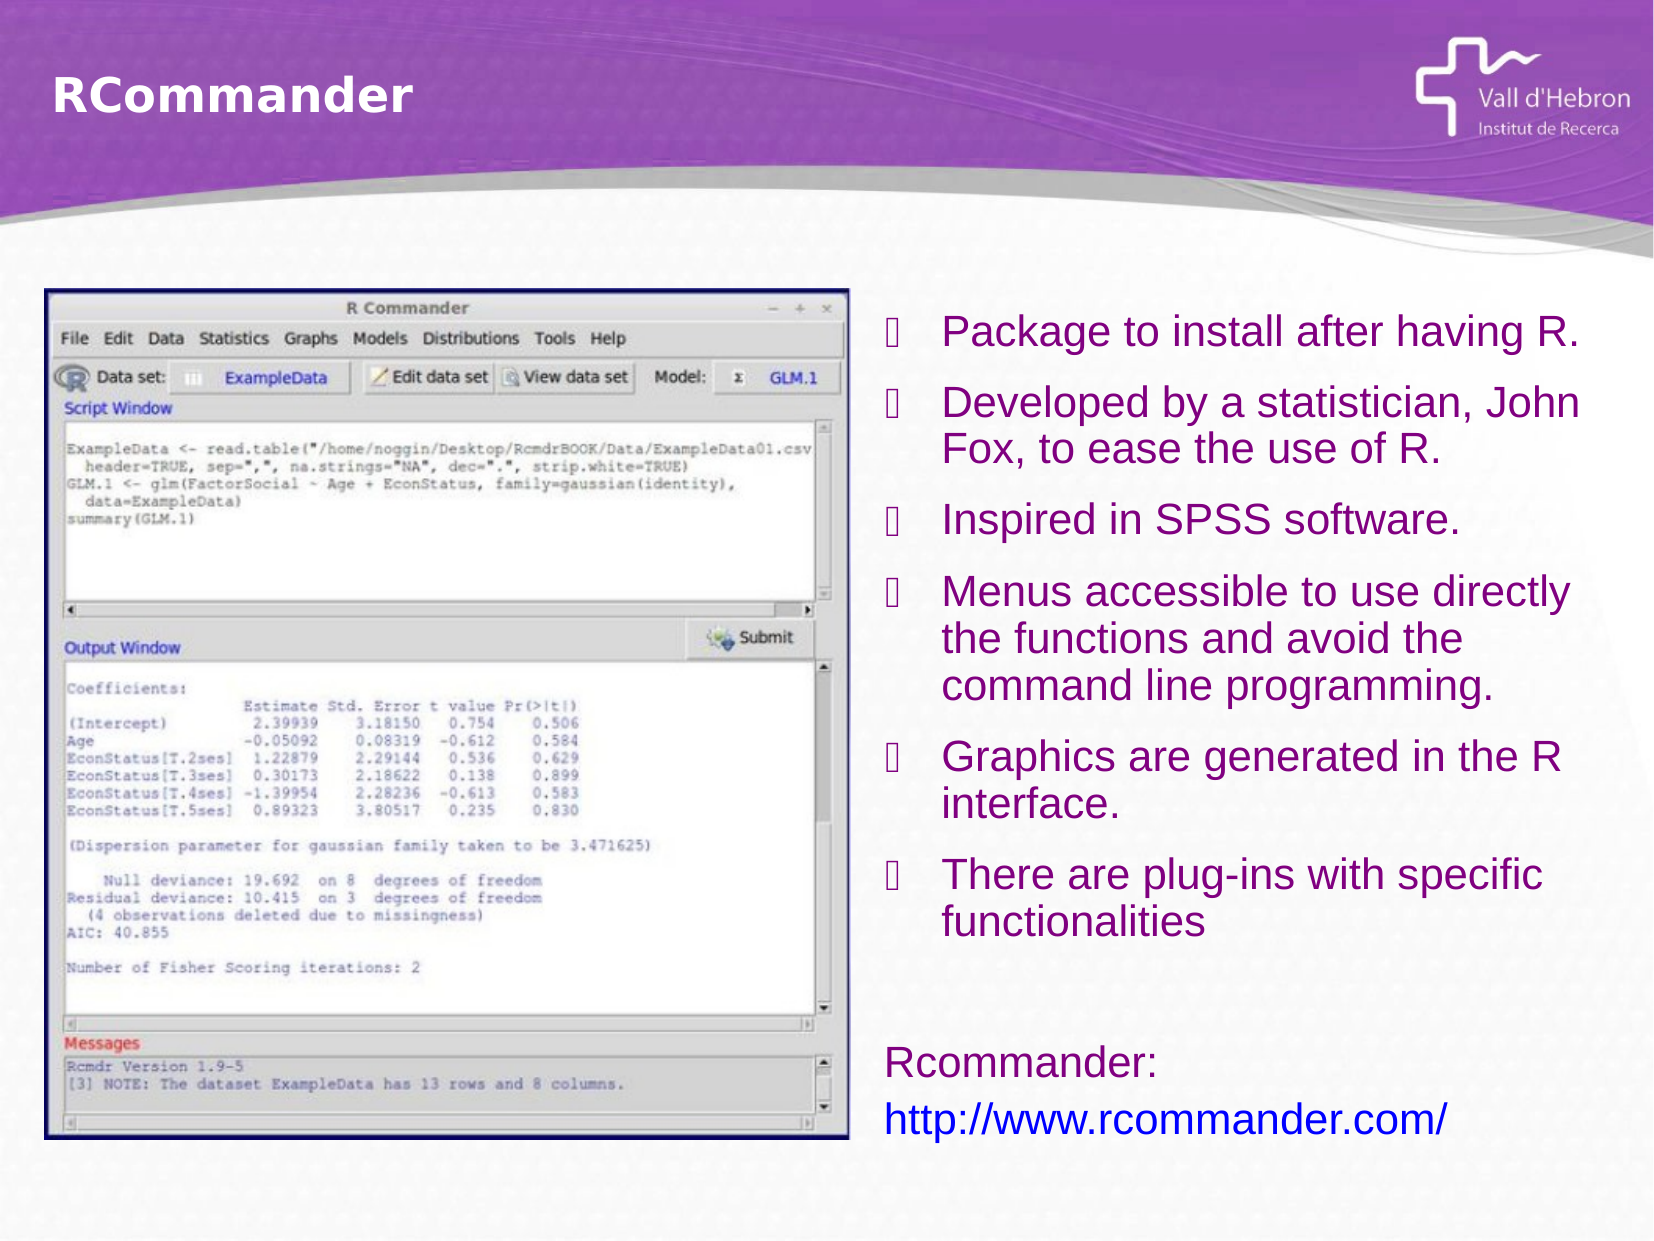

RCommander
Package to install after having R.

Developed by a statistician, John

Fox, to ease the use of R.
Inspired in SPSS software.

Menus accessible to use directly

the functions and avoid the
command line programming.
Graphics are generated in the R

interface.
There are plug-ins with specific

functionalities
Rcommander:
http://www.rcommander.com/